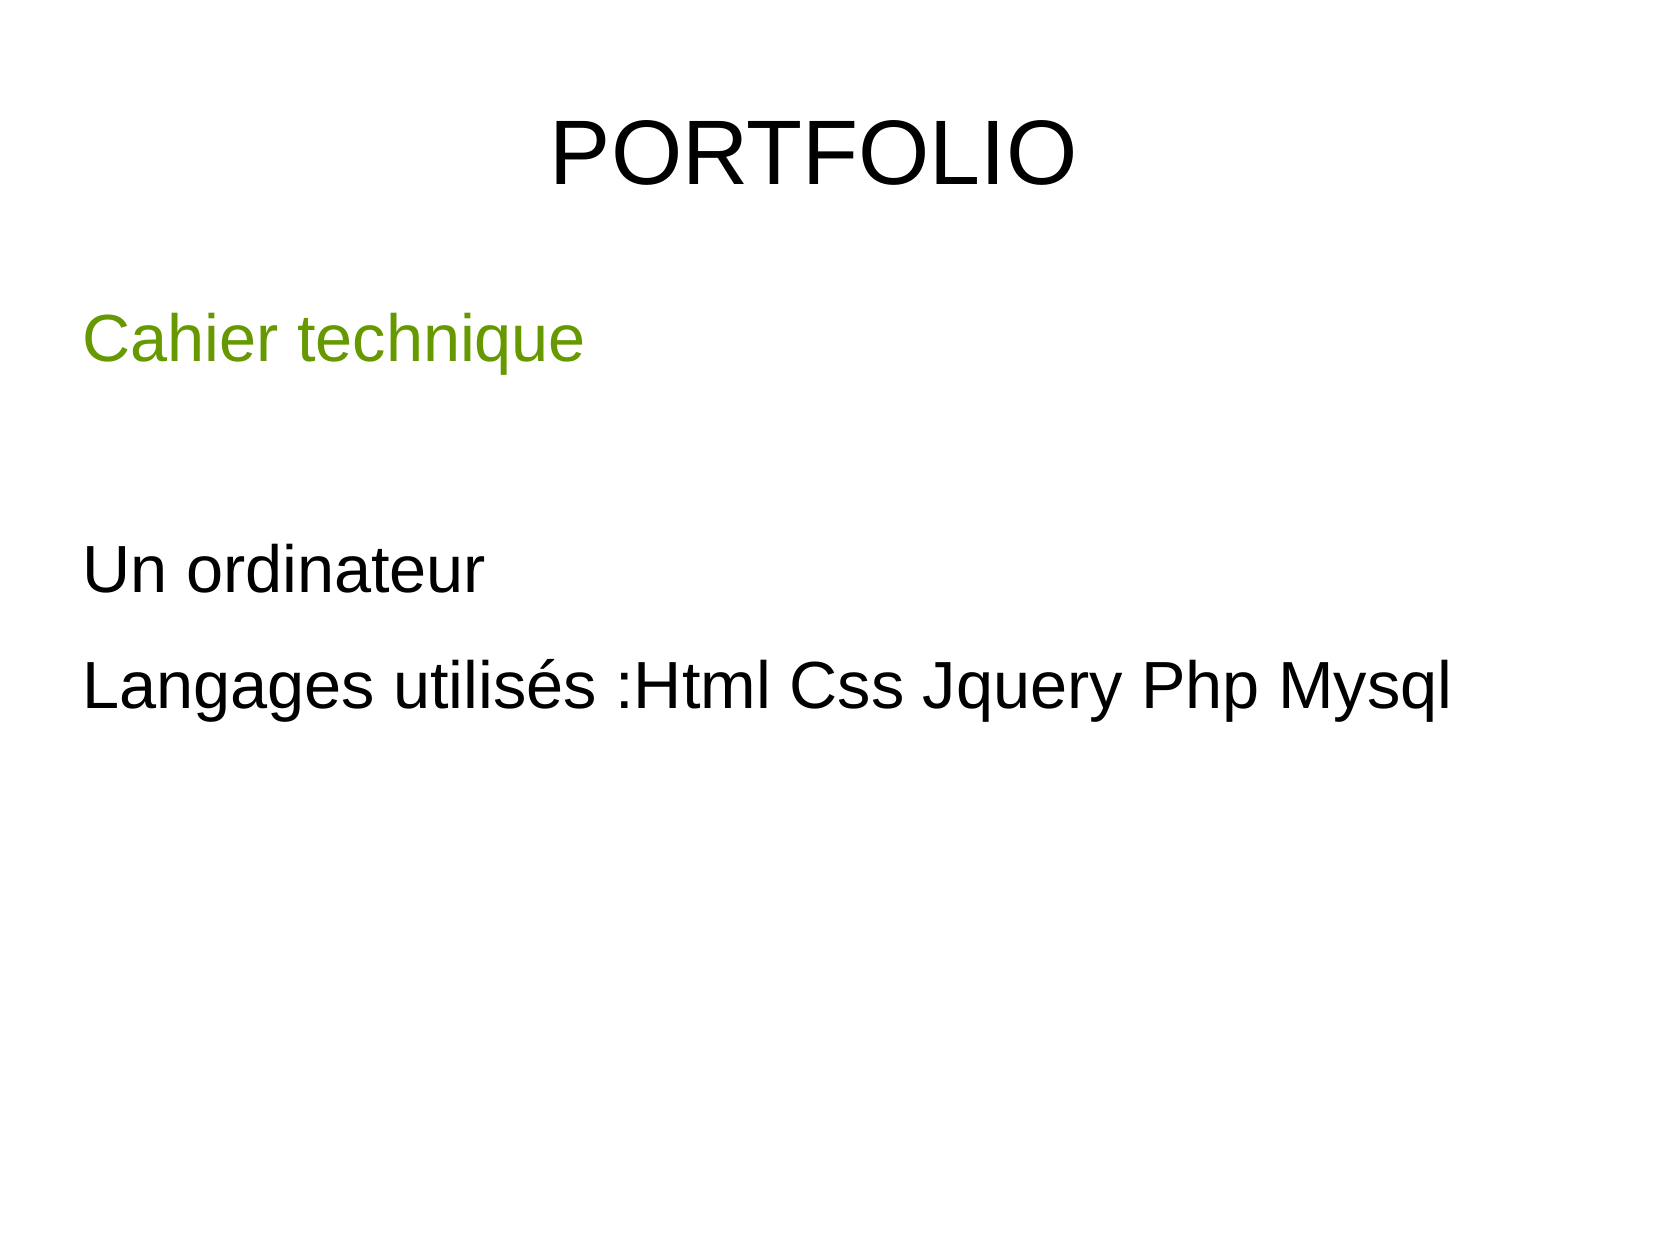

# PORTFOLIO
Cahier technique
Un ordinateur
Langages utilisés :Html Css Jquery Php Mysql